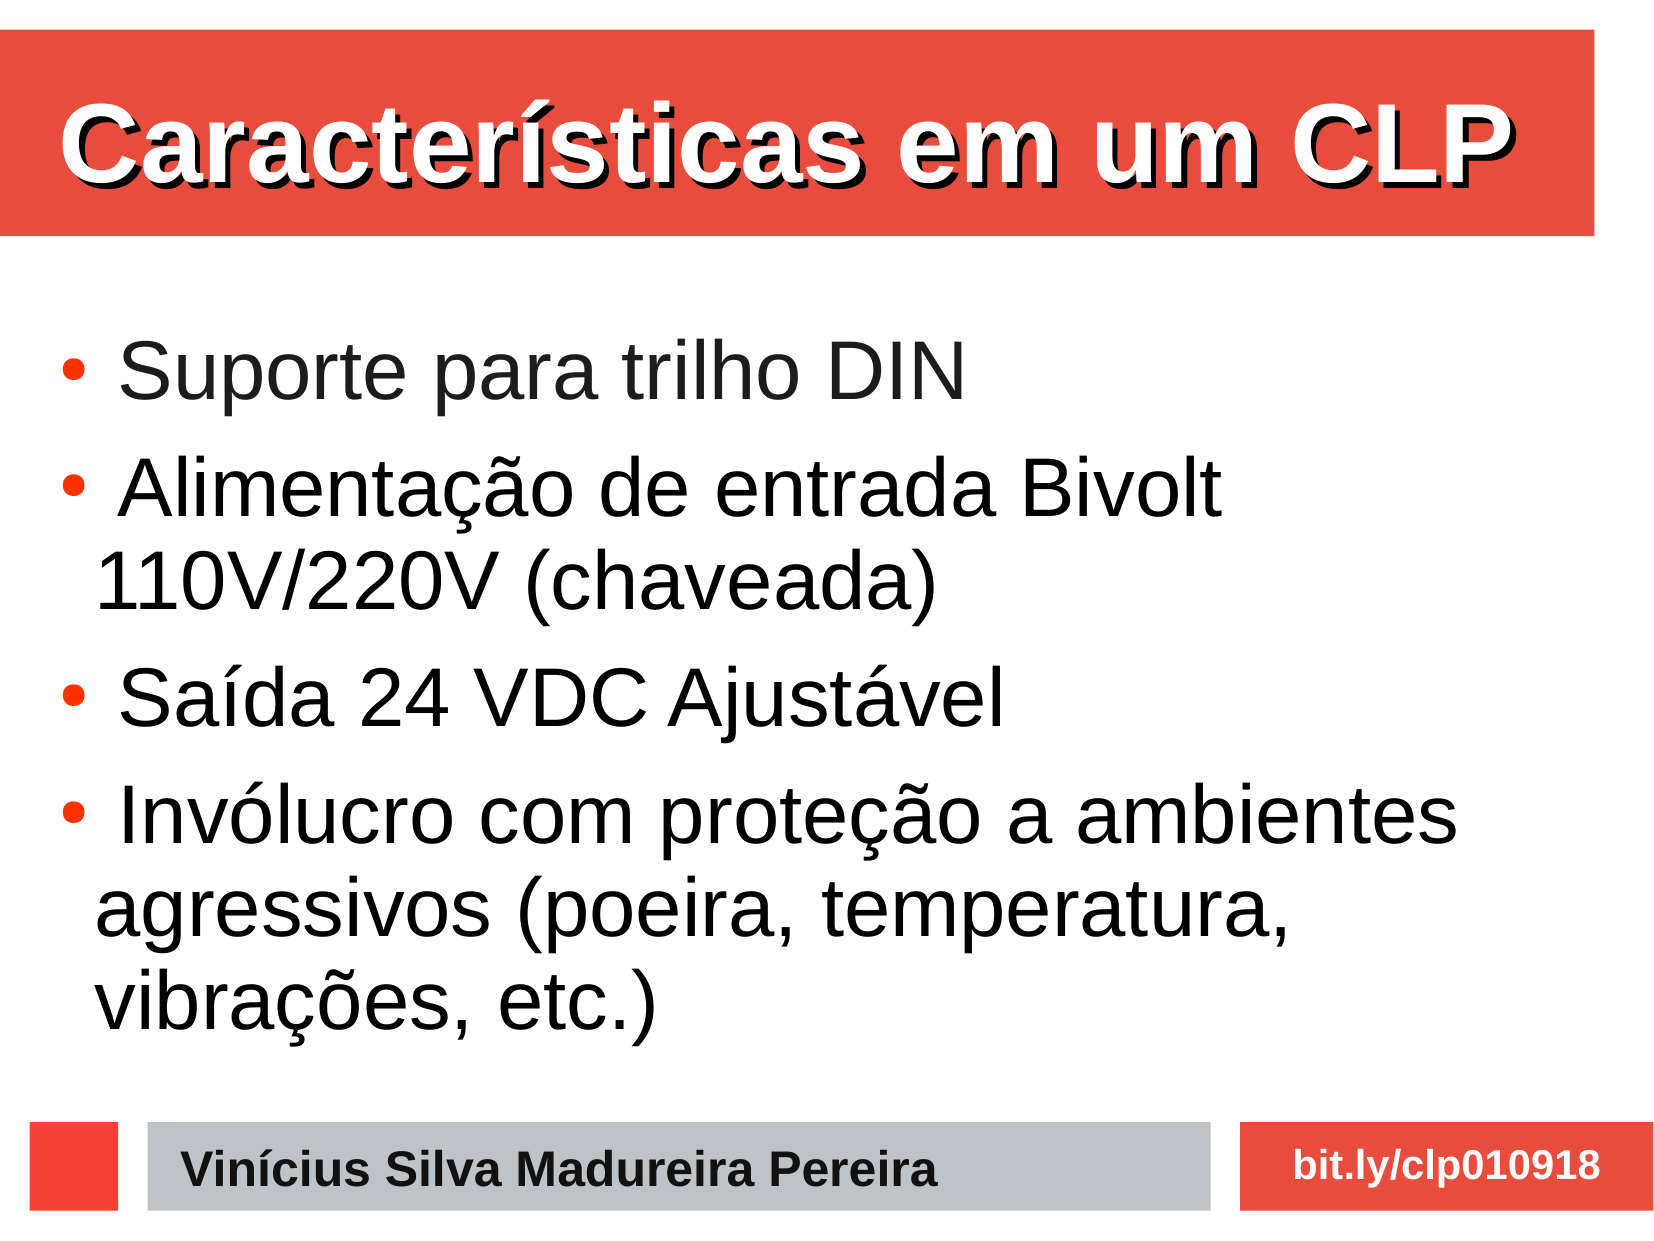

# Características em um CLP
 Suporte para trilho DIN
 Alimentação de entrada Bivolt 110V/220V (chaveada)
 Saída 24 VDC Ajustável
 Invólucro com proteção a ambientes agressivos (poeira, temperatura, vibrações, etc.)
Vinícius Silva Madureira Pereira
bit.ly/clp010918